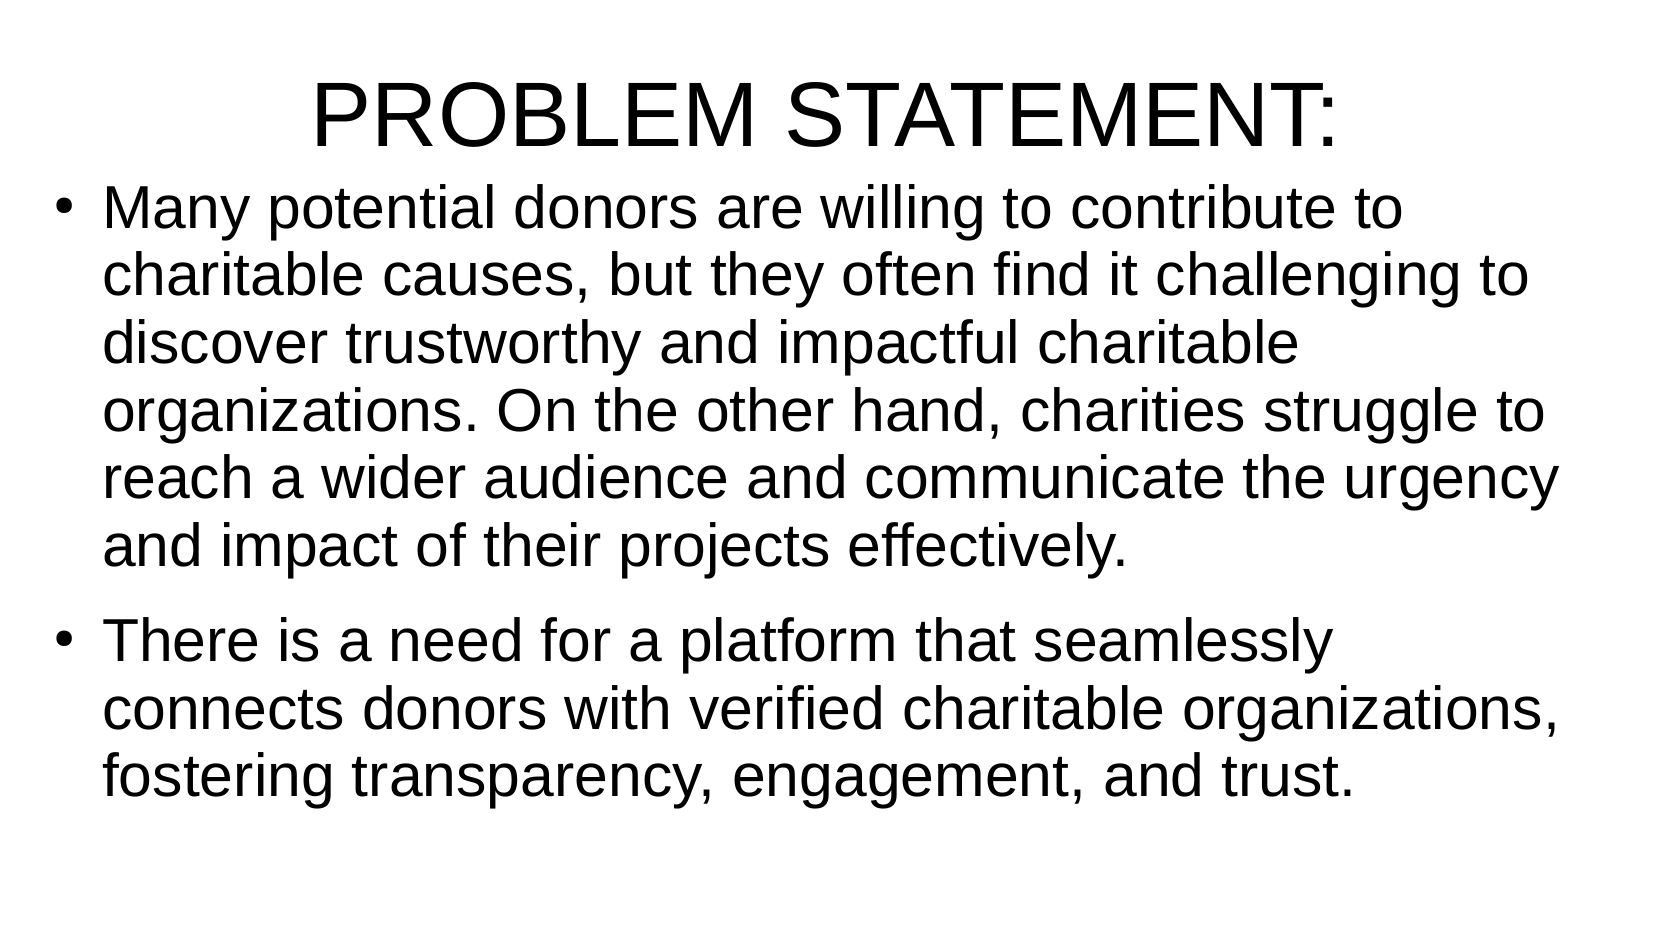

# PROBLEM STATEMENT:
Many potential donors are willing to contribute to charitable causes, but they often find it challenging to discover trustworthy and impactful charitable organizations. On the other hand, charities struggle to reach a wider audience and communicate the urgency and impact of their projects effectively.
There is a need for a platform that seamlessly connects donors with verified charitable organizations, fostering transparency, engagement, and trust.